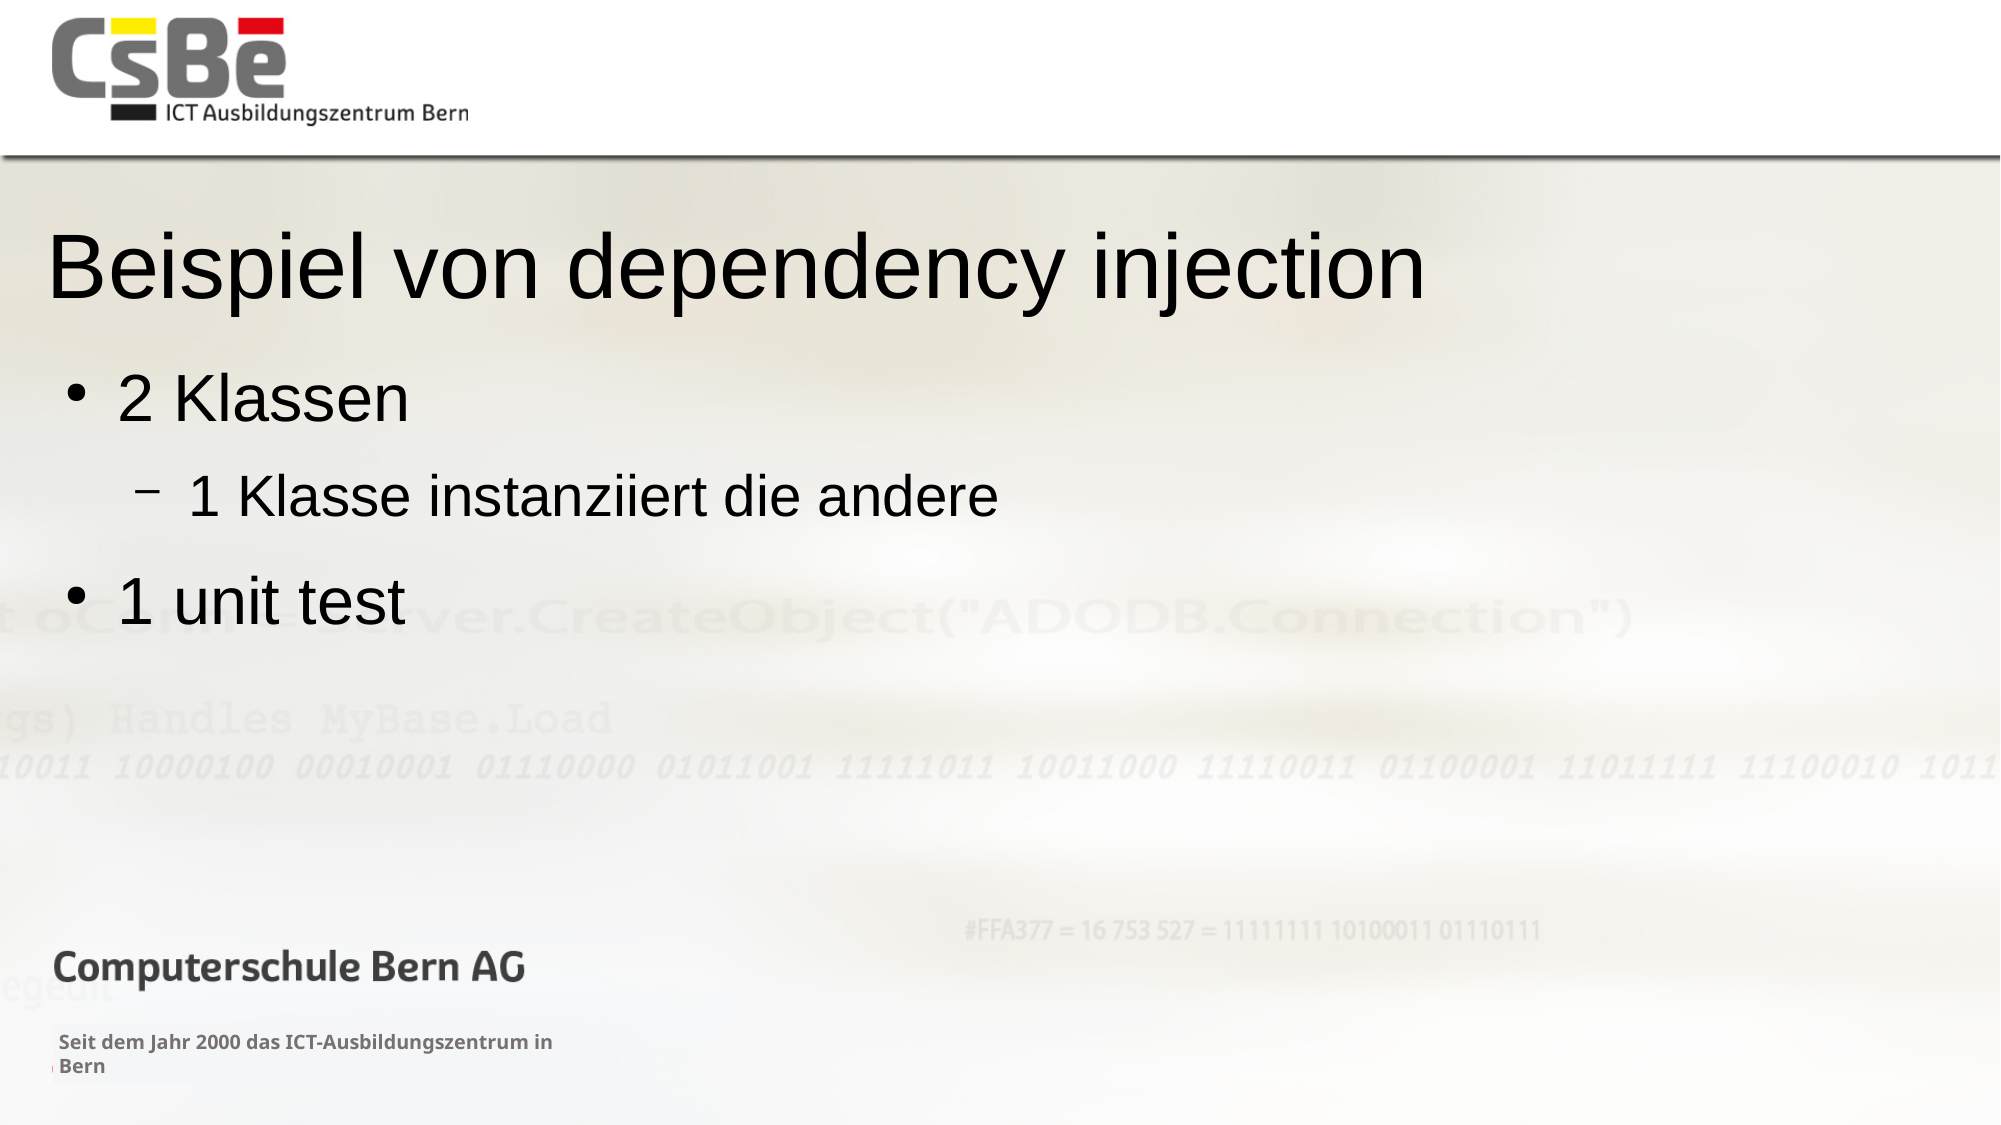

Beispiel von dependency injection
# 2 Klassen
1 Klasse instanziiert die andere
1 unit test